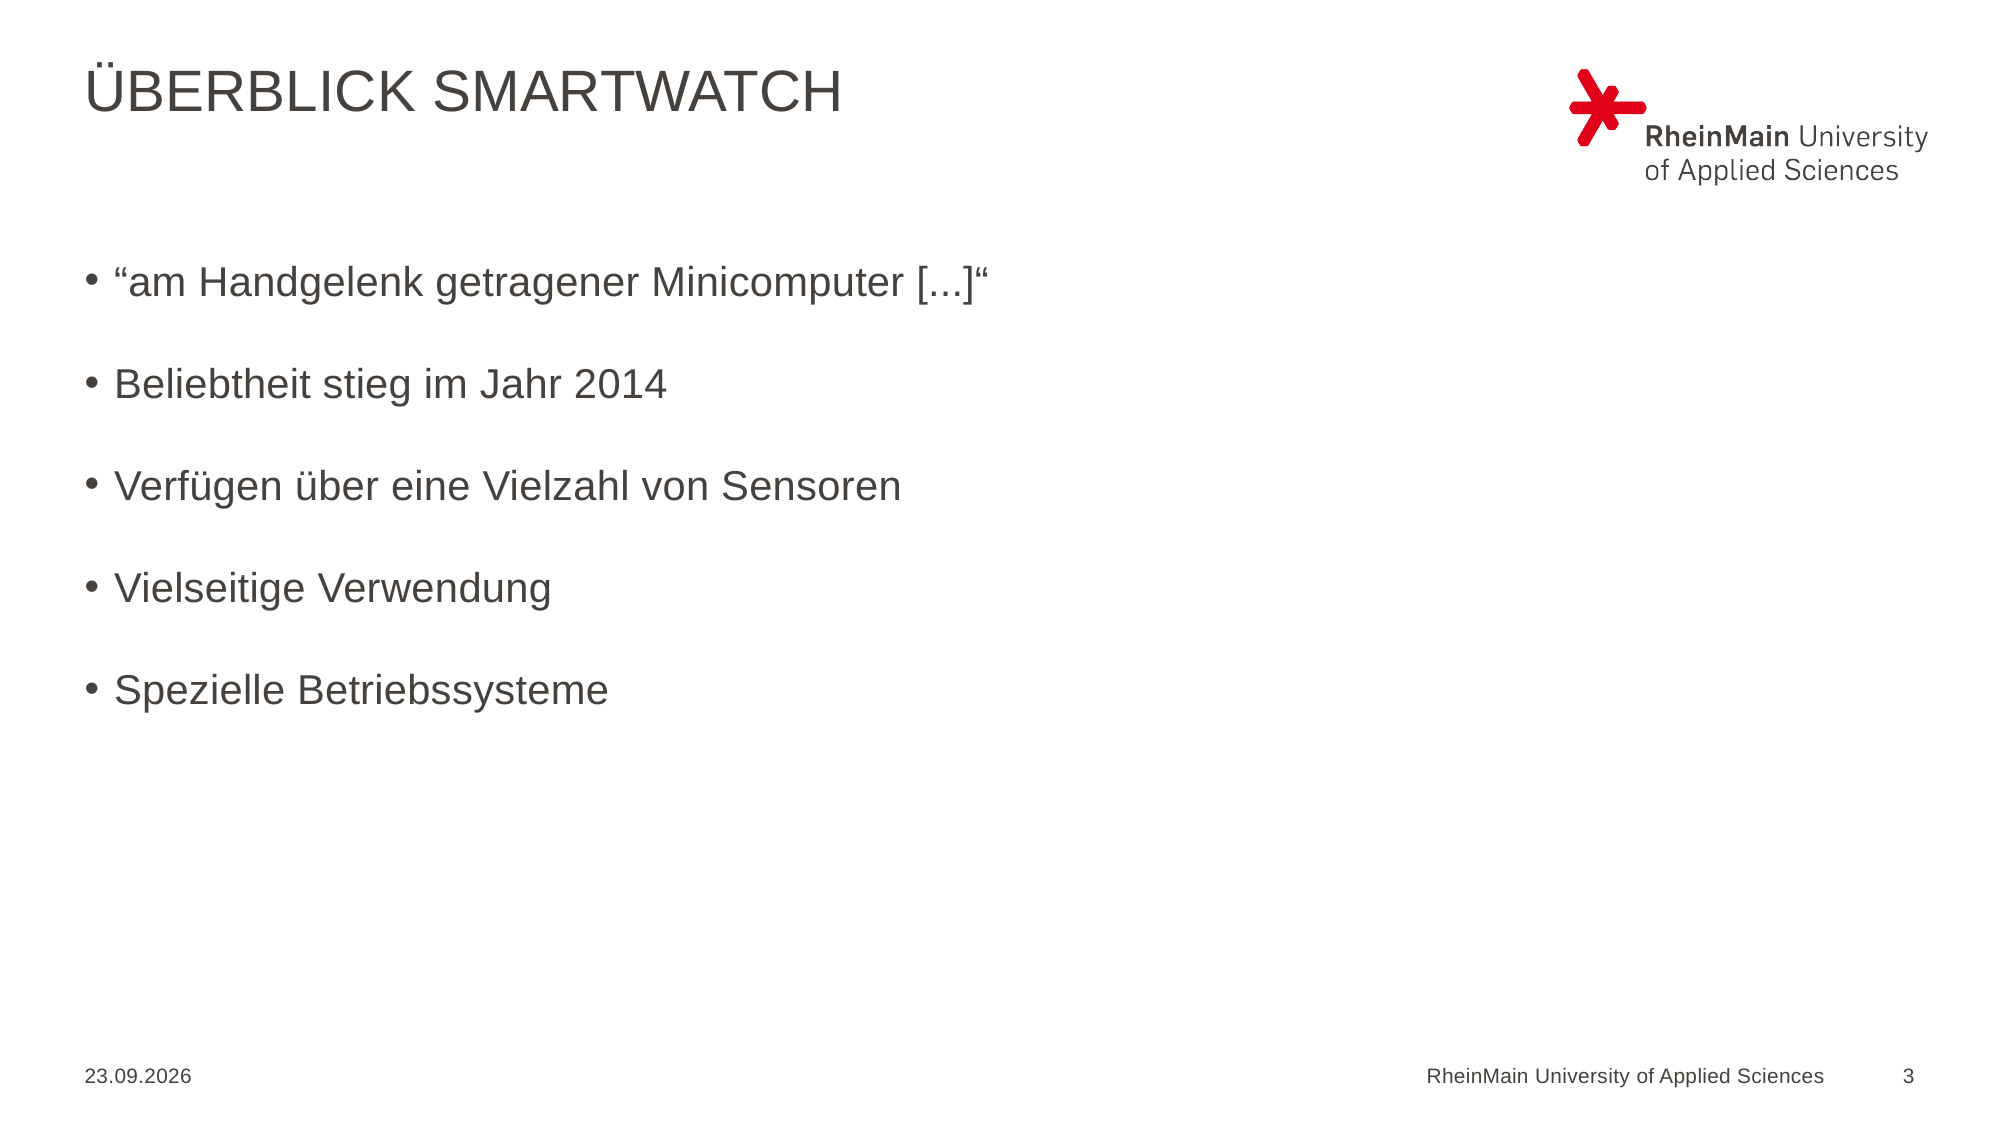

Überblick Smartwatch
# “am Handgelenk getragener Minicomputer [...]“
Beliebtheit stieg im Jahr 2014
Verfügen über eine Vielzahl von Sensoren
Vielseitige Verwendung
Spezielle Betriebssysteme
RheinMain University of Applied Sciences